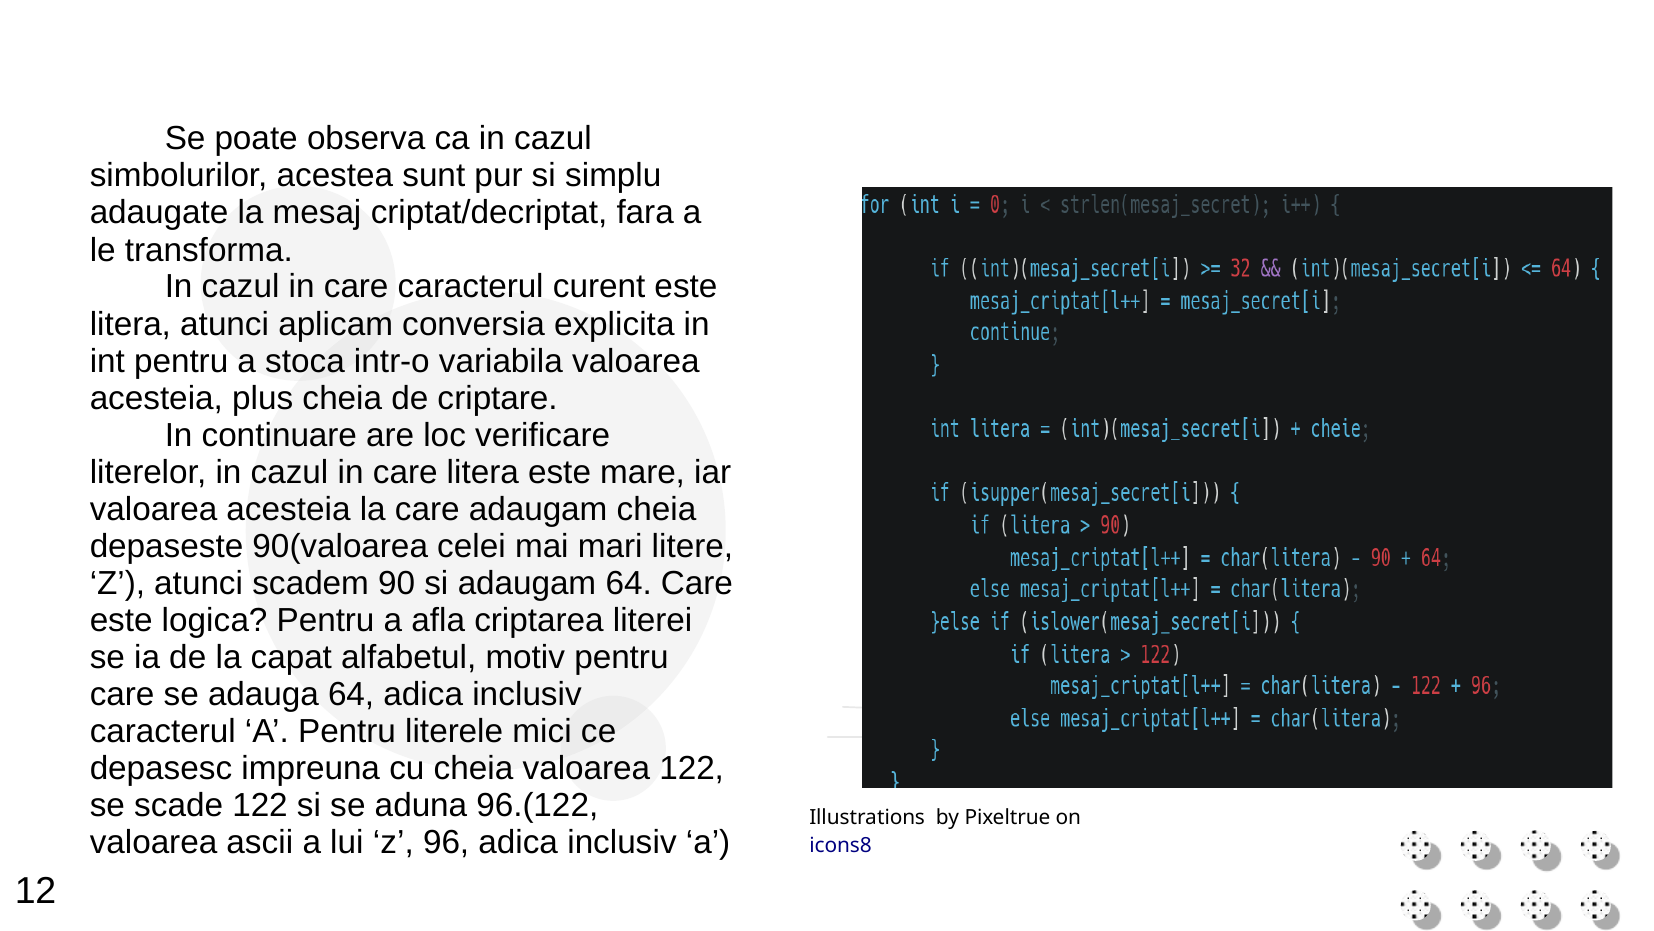

Se poate observa ca in cazul simbolurilor, acestea sunt pur si simplu adaugate la mesaj criptat/decriptat, fara a le transforma.
	In cazul in care caracterul curent este litera, atunci aplicam conversia explicita in int pentru a stoca intr-o variabila valoarea acesteia, plus cheia de criptare.
	In continuare are loc verificare literelor, in cazul in care litera este mare, iar valoarea acesteia la care adaugam cheia depaseste 90(valoarea celei mai mari litere, ‘Z’), atunci scadem 90 si adaugam 64. Care este logica? Pentru a afla criptarea literei se ia de la capat alfabetul, motiv pentru care se adauga 64, adica inclusiv caracterul ‘A’. Pentru literele mici ce depasesc impreuna cu cheia valoarea 122, se scade 122 si se aduna 96.(122, valoarea ascii a lui ‘z’, 96, adica inclusiv ‘a’)